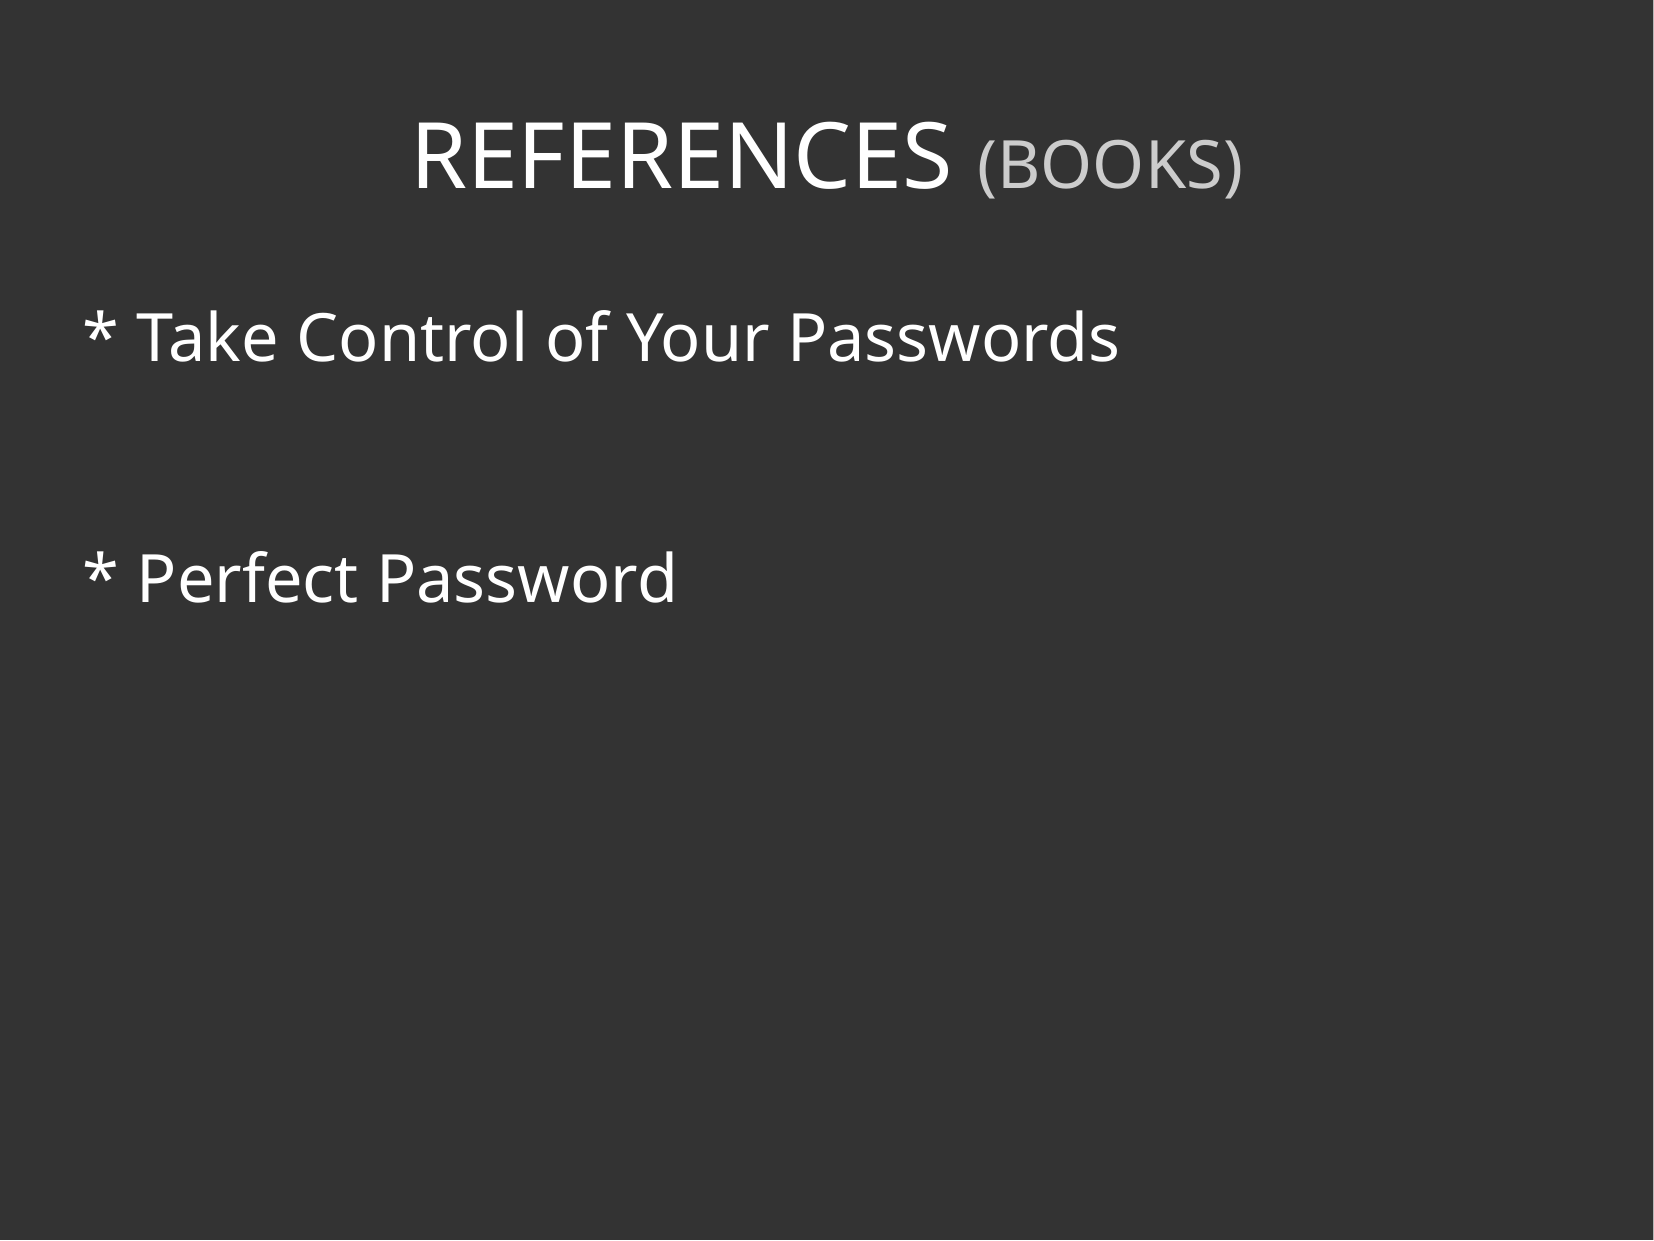

# REFERENCES (BOOKS)
* Take Control of Your Passwords
* Perfect Password